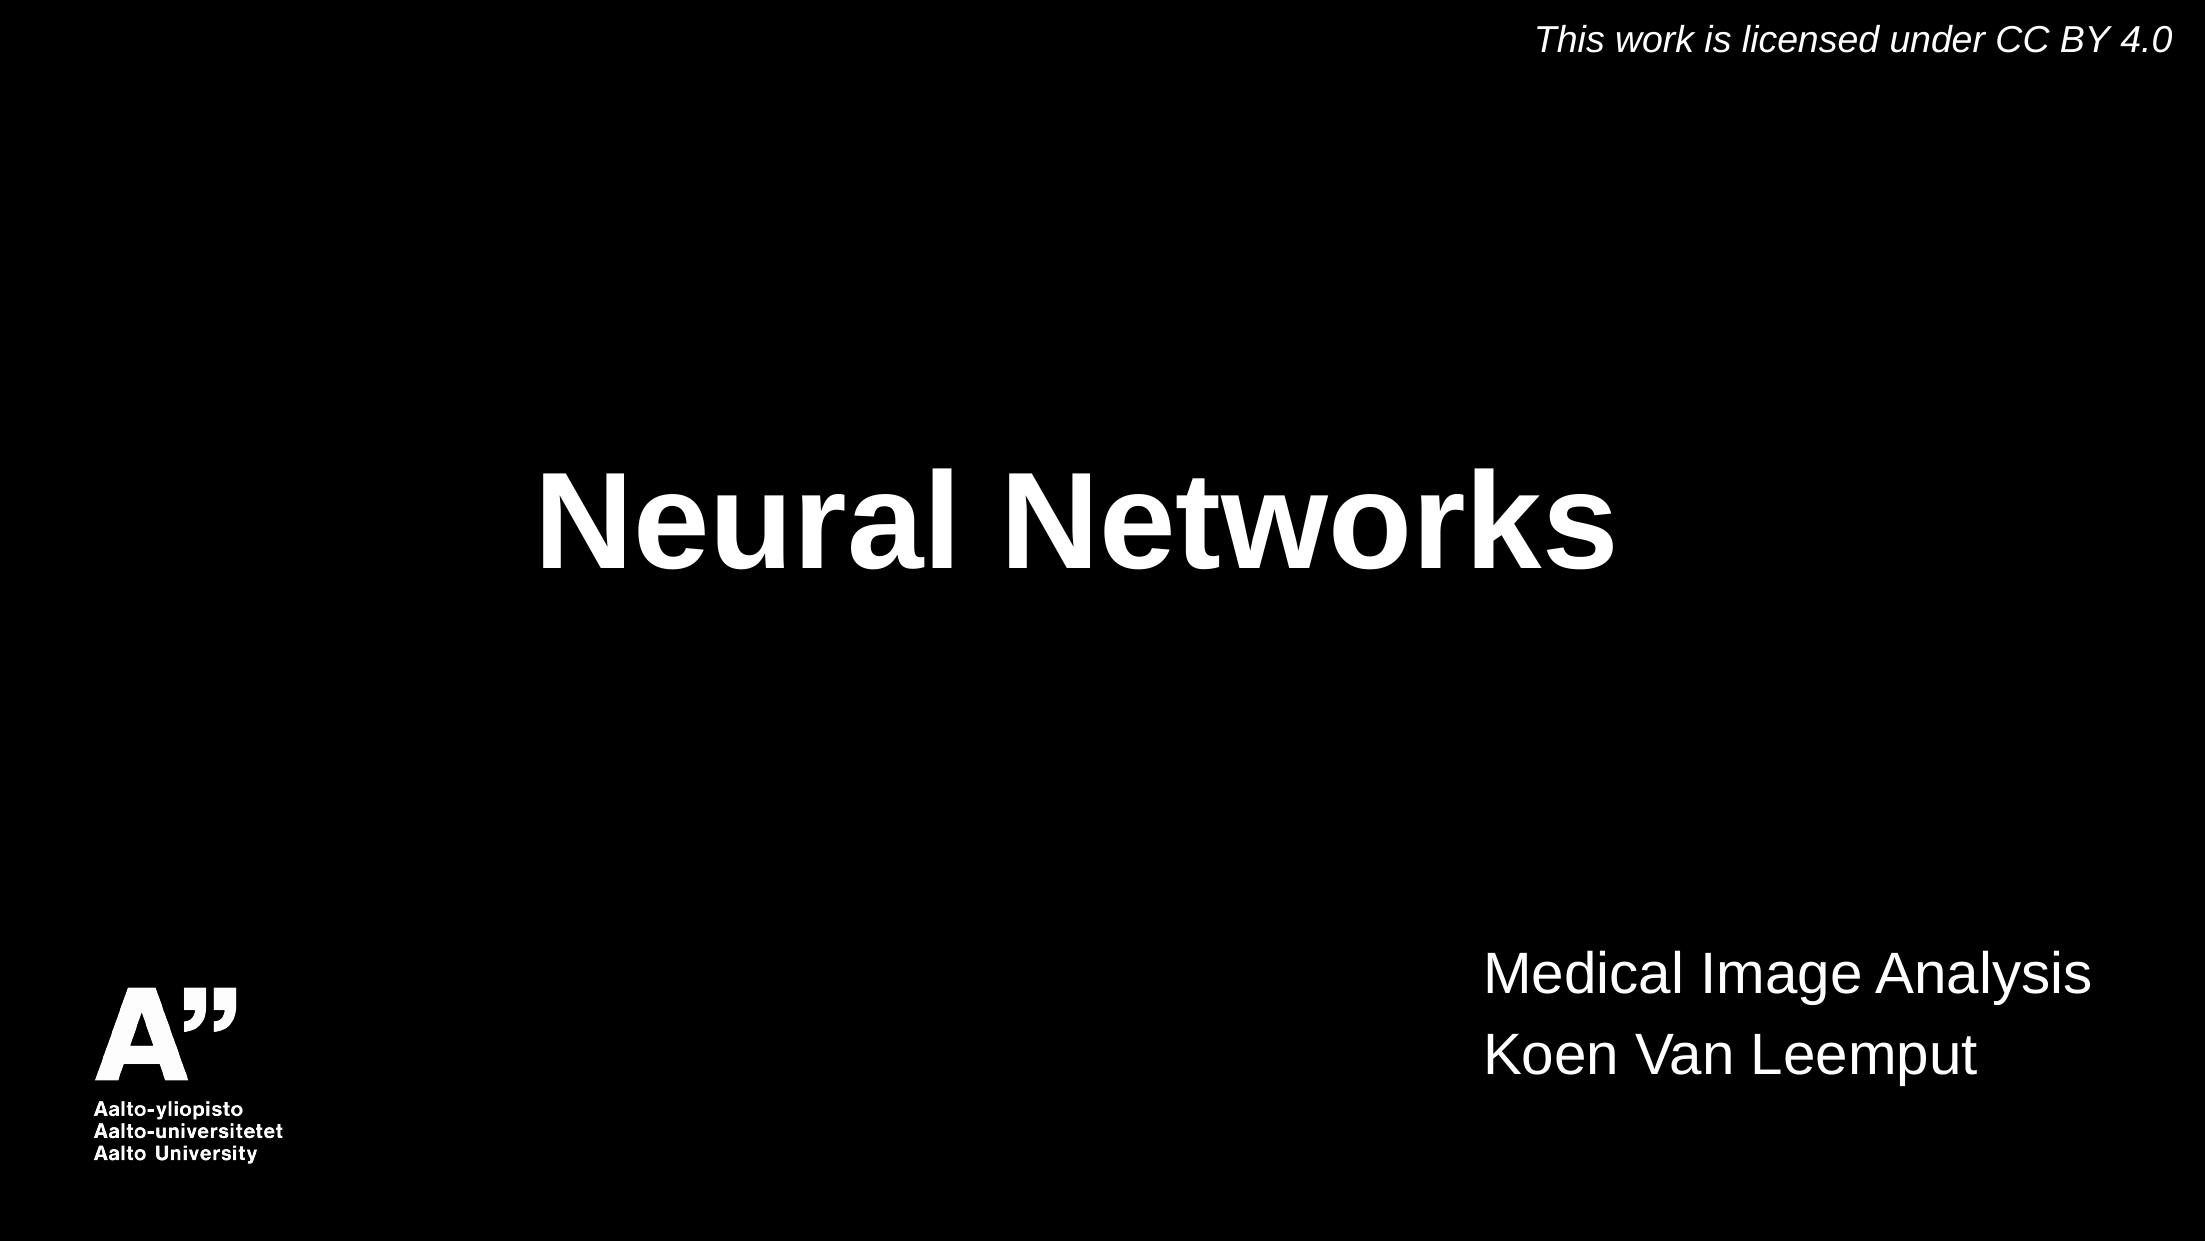

This work is licensed under CC BY 4.0
# Neural Networks
Medical Image Analysis
Koen Van Leemput